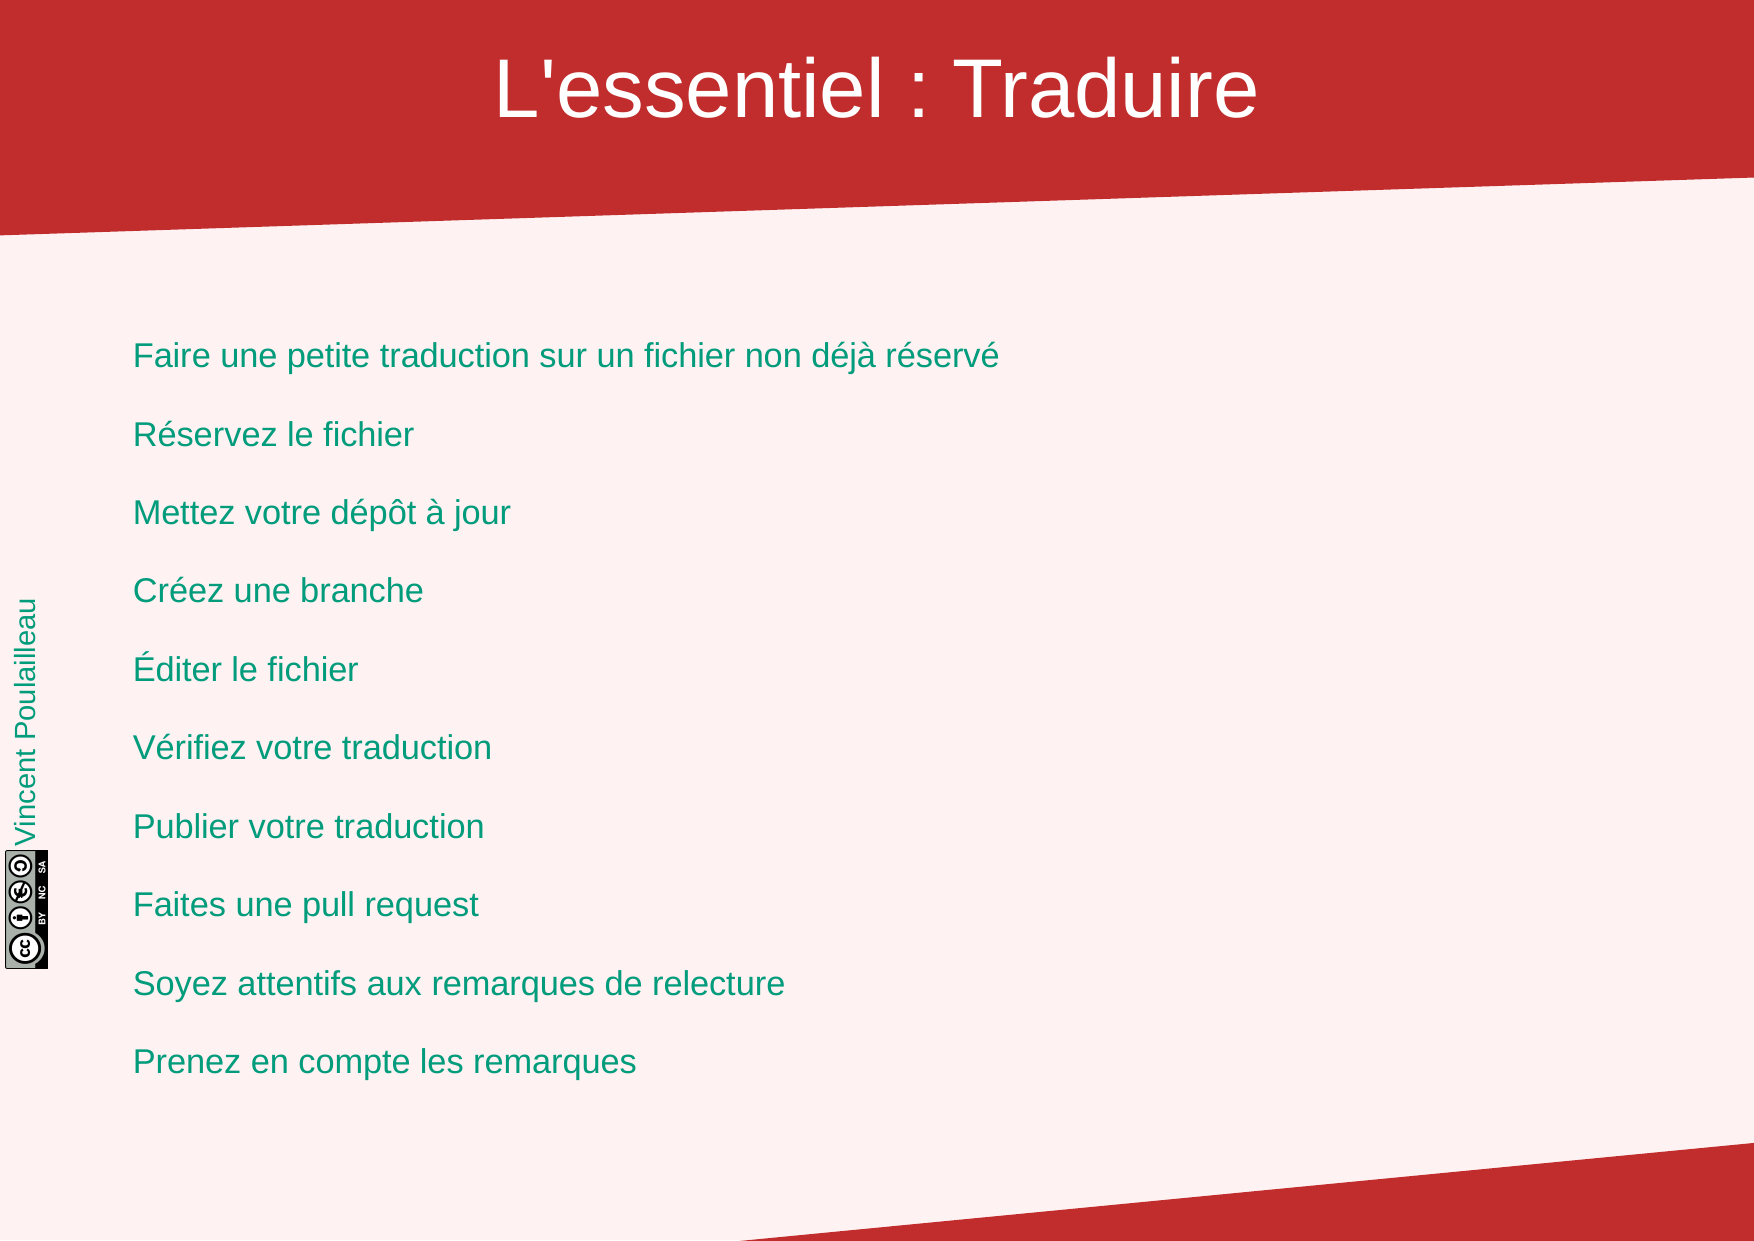

L'essentiel : Traduire
Faire une petite traduction sur un fichier non déjà réservé
Réservez le fichier
Mettez votre dépôt à jour
Créez une branche
Éditer le fichier
Vérifiez votre traduction
Publier votre traduction
Faites une pull request
Soyez attentifs aux remarques de relecture
Prenez en compte les remarques
© 2019 Vincent Poulailleau